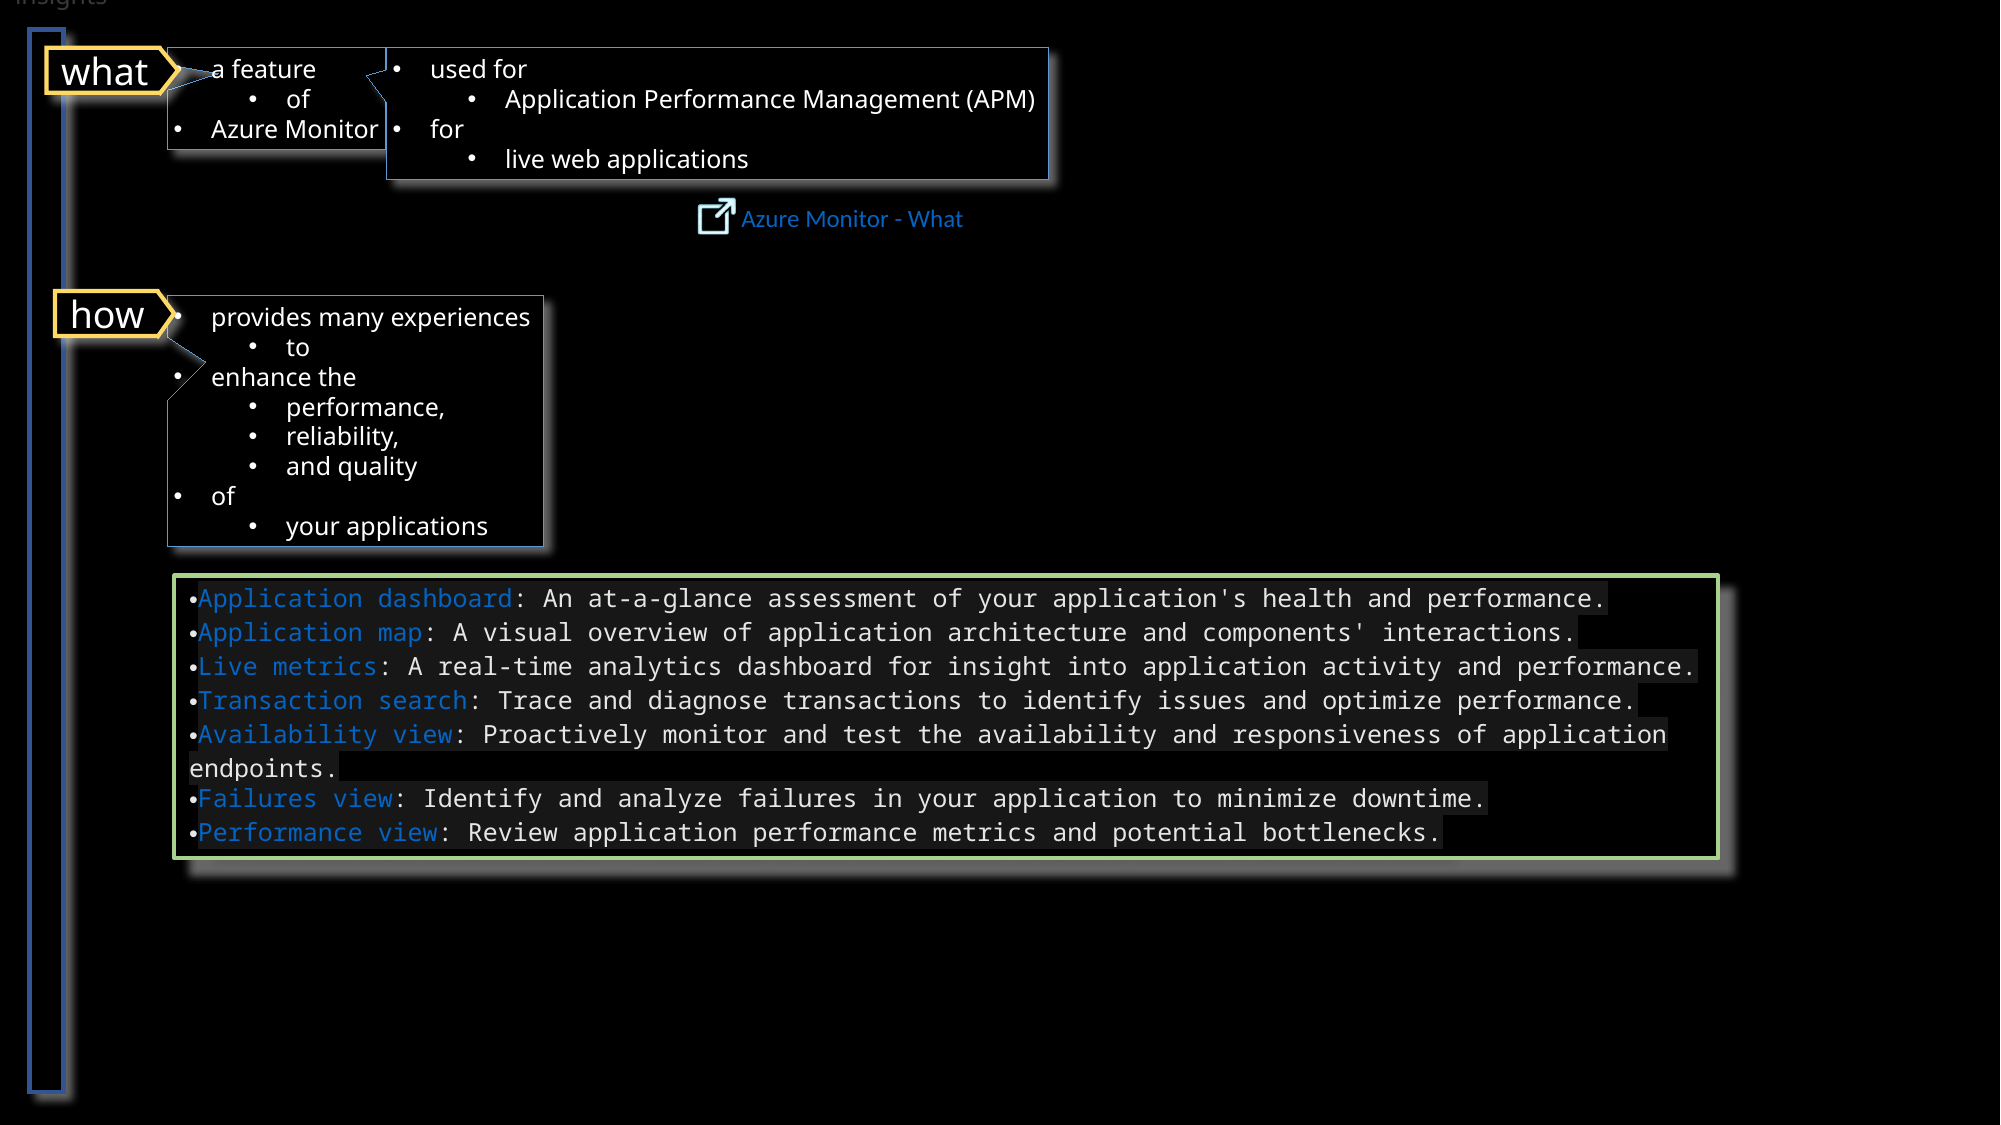

# 2.3 app insights
a feature
of
Azure Monitor
used for
Application Performance Management (APM)
for
live web applications
what
Azure Monitor - What
how
provides many experiences
to
enhance the
performance,
reliability,
and quality
of
your applications
Application dashboard: An at-a-glance assessment of your application's health and performance.
Application map: A visual overview of application architecture and components' interactions.
Live metrics: A real-time analytics dashboard for insight into application activity and performance.
Transaction search: Trace and diagnose transactions to identify issues and optimize performance.
Availability view: Proactively monitor and test the availability and responsiveness of application endpoints.
Failures view: Identify and analyze failures in your application to minimize downtime.
Performance view: Review application performance metrics and potential bottlenecks.